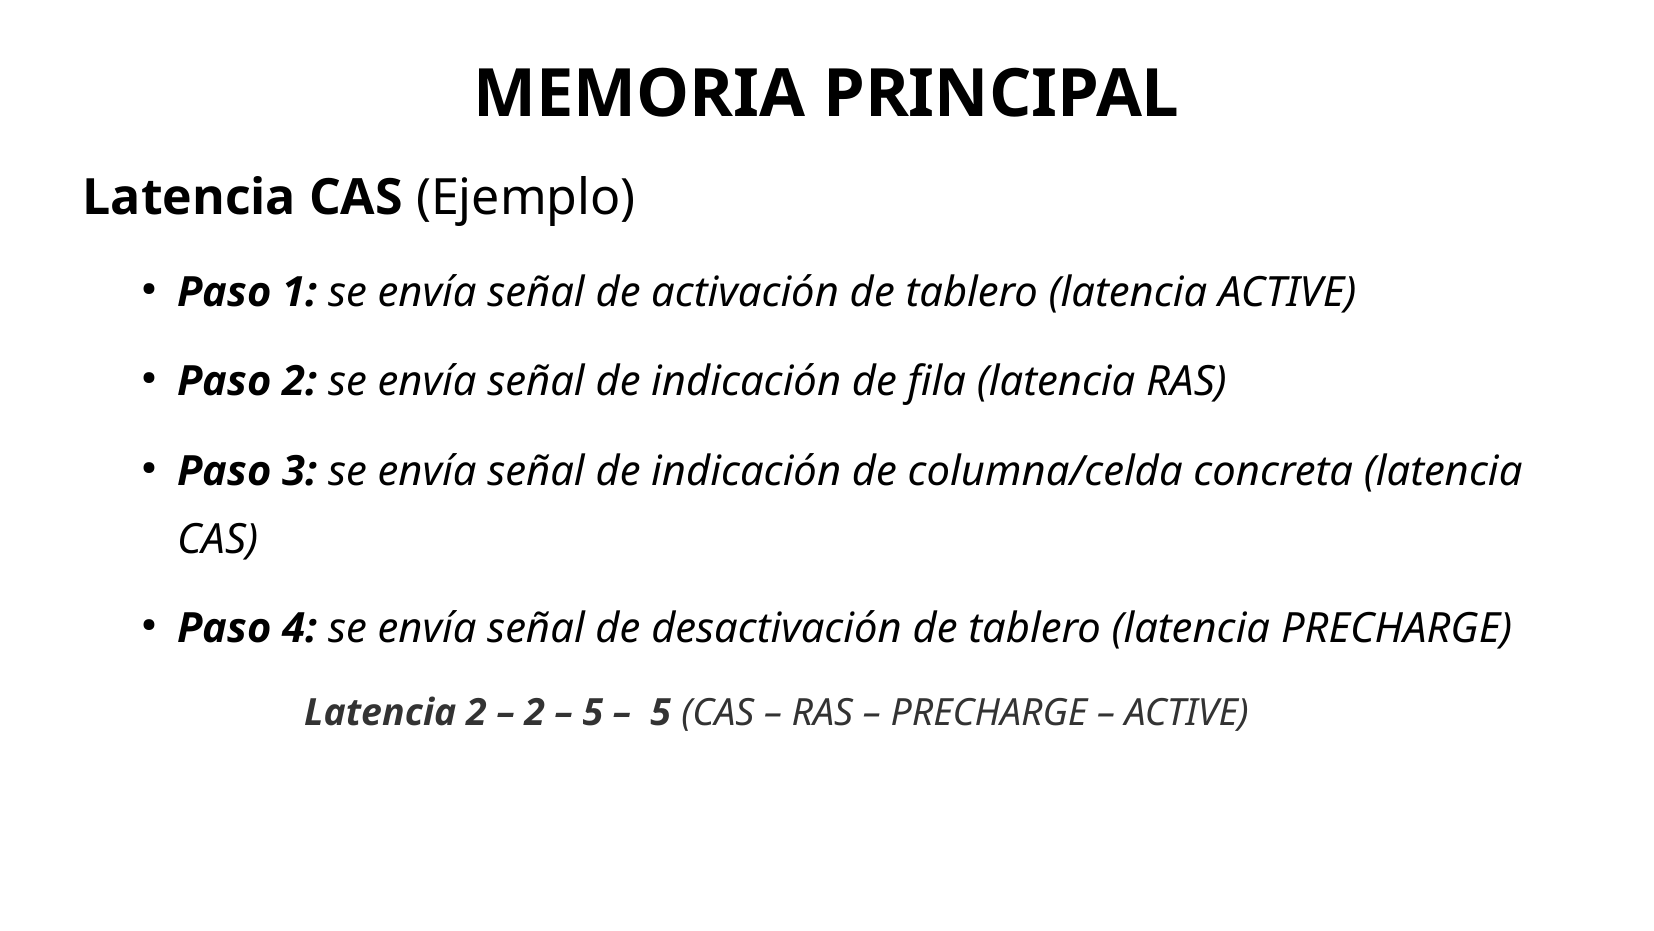

# MEMORIA PRINCIPAL
Latencia CAS (Ejemplo)
Paso 1: se envía señal de activación de tablero (latencia ACTIVE)
Paso 2: se envía señal de indicación de fila (latencia RAS)
Paso 3: se envía señal de indicación de columna/celda concreta (latencia CAS)
Paso 4: se envía señal de desactivación de tablero (latencia PRECHARGE)
			Latencia 2 – 2 – 5 – 5 (CAS – RAS – PRECHARGE – ACTIVE)